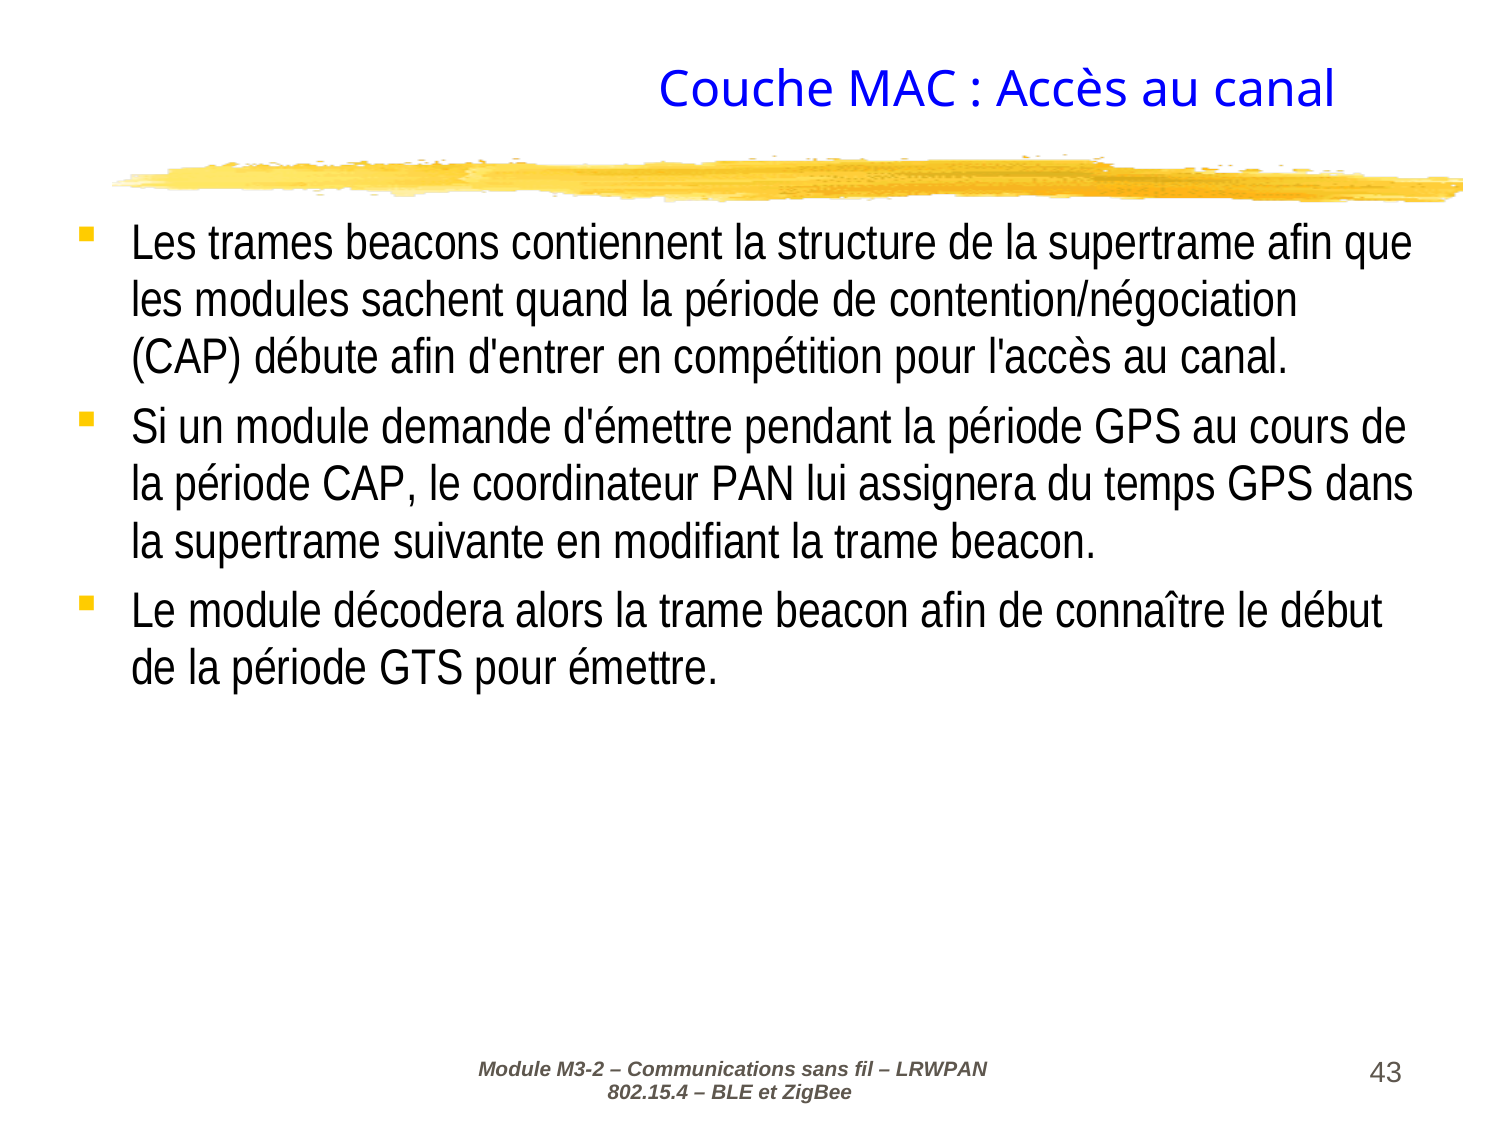

# Couche MAC : Accès au canal
Les trames beacons contiennent la structure de la supertrame afin que les modules sachent quand la période de contention/négociation (CAP) débute afin d'entrer en compétition pour l'accès au canal.
Si un module demande d'émettre pendant la période GPS au cours de la période CAP, le coordinateur PAN lui assignera du temps GPS dans la supertrame suivante en modifiant la trame beacon.
Le module décodera alors la trame beacon afin de connaître le début de la période GTS pour émettre.
43